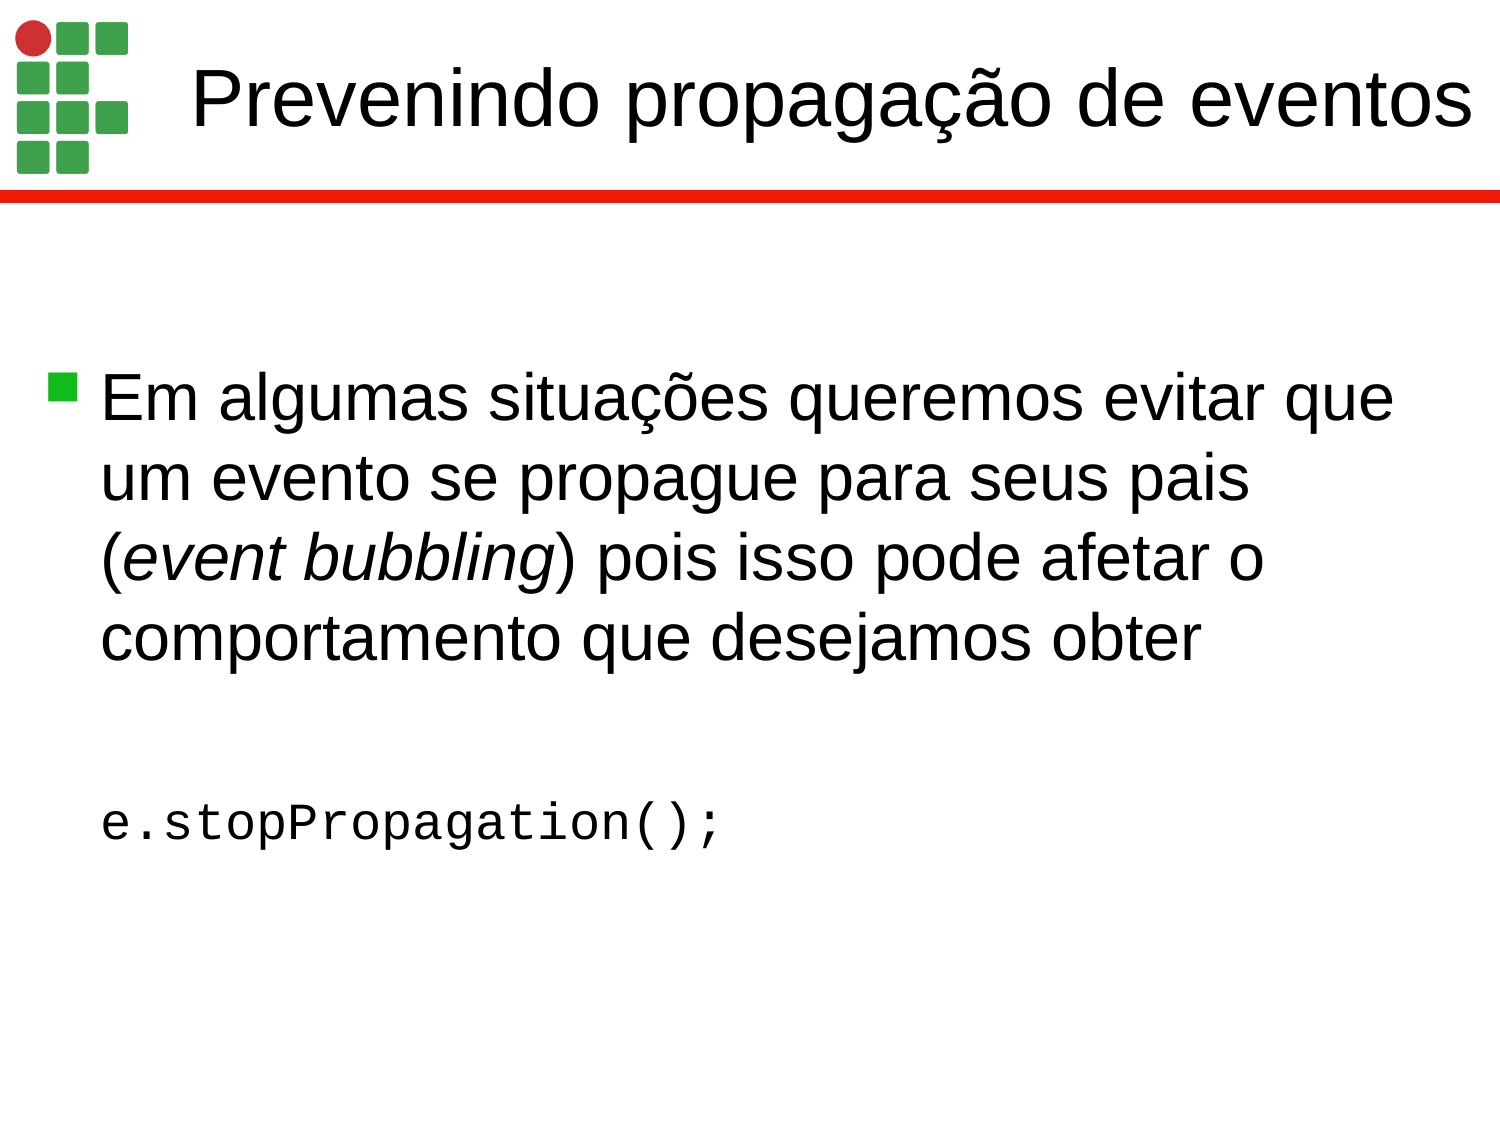

# Prevenindo propagação de eventos
Em algumas situações queremos evitar que um evento se propague para seus pais (event bubbling) pois isso pode afetar o comportamento que desejamos obter
e.stopPropagation();